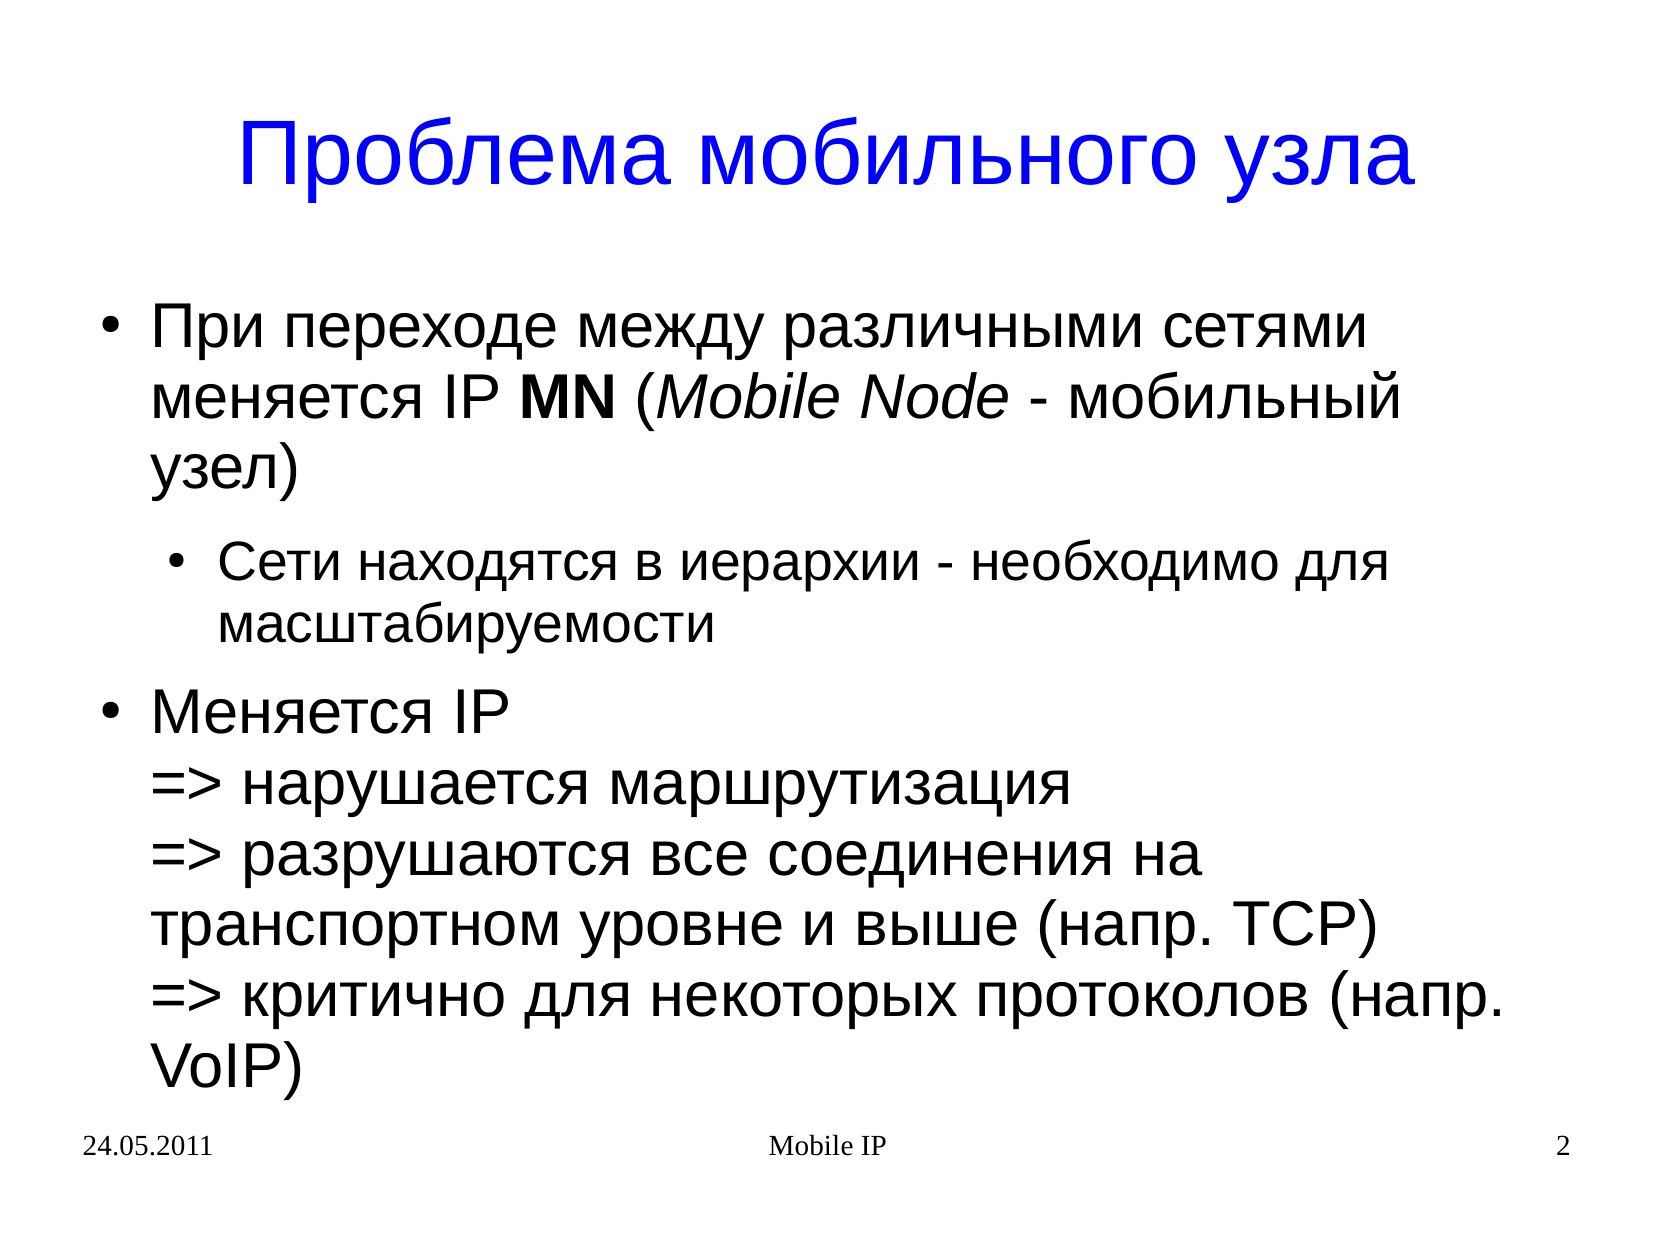

# Проблема мобильного узла
При переходе между различными сетями меняется IP MN (Mobile Node - мобильный узел)
Сети находятся в иерархии - необходимо для масштабируемости
Меняется IP
=> нарушается маршрутизация
=> разрушаются все соединения на транспортном уровне и выше (напр. TCP)
=> критично для некоторых протоколов (напр. VoIP)
24.05.2011
Mobile IP
2